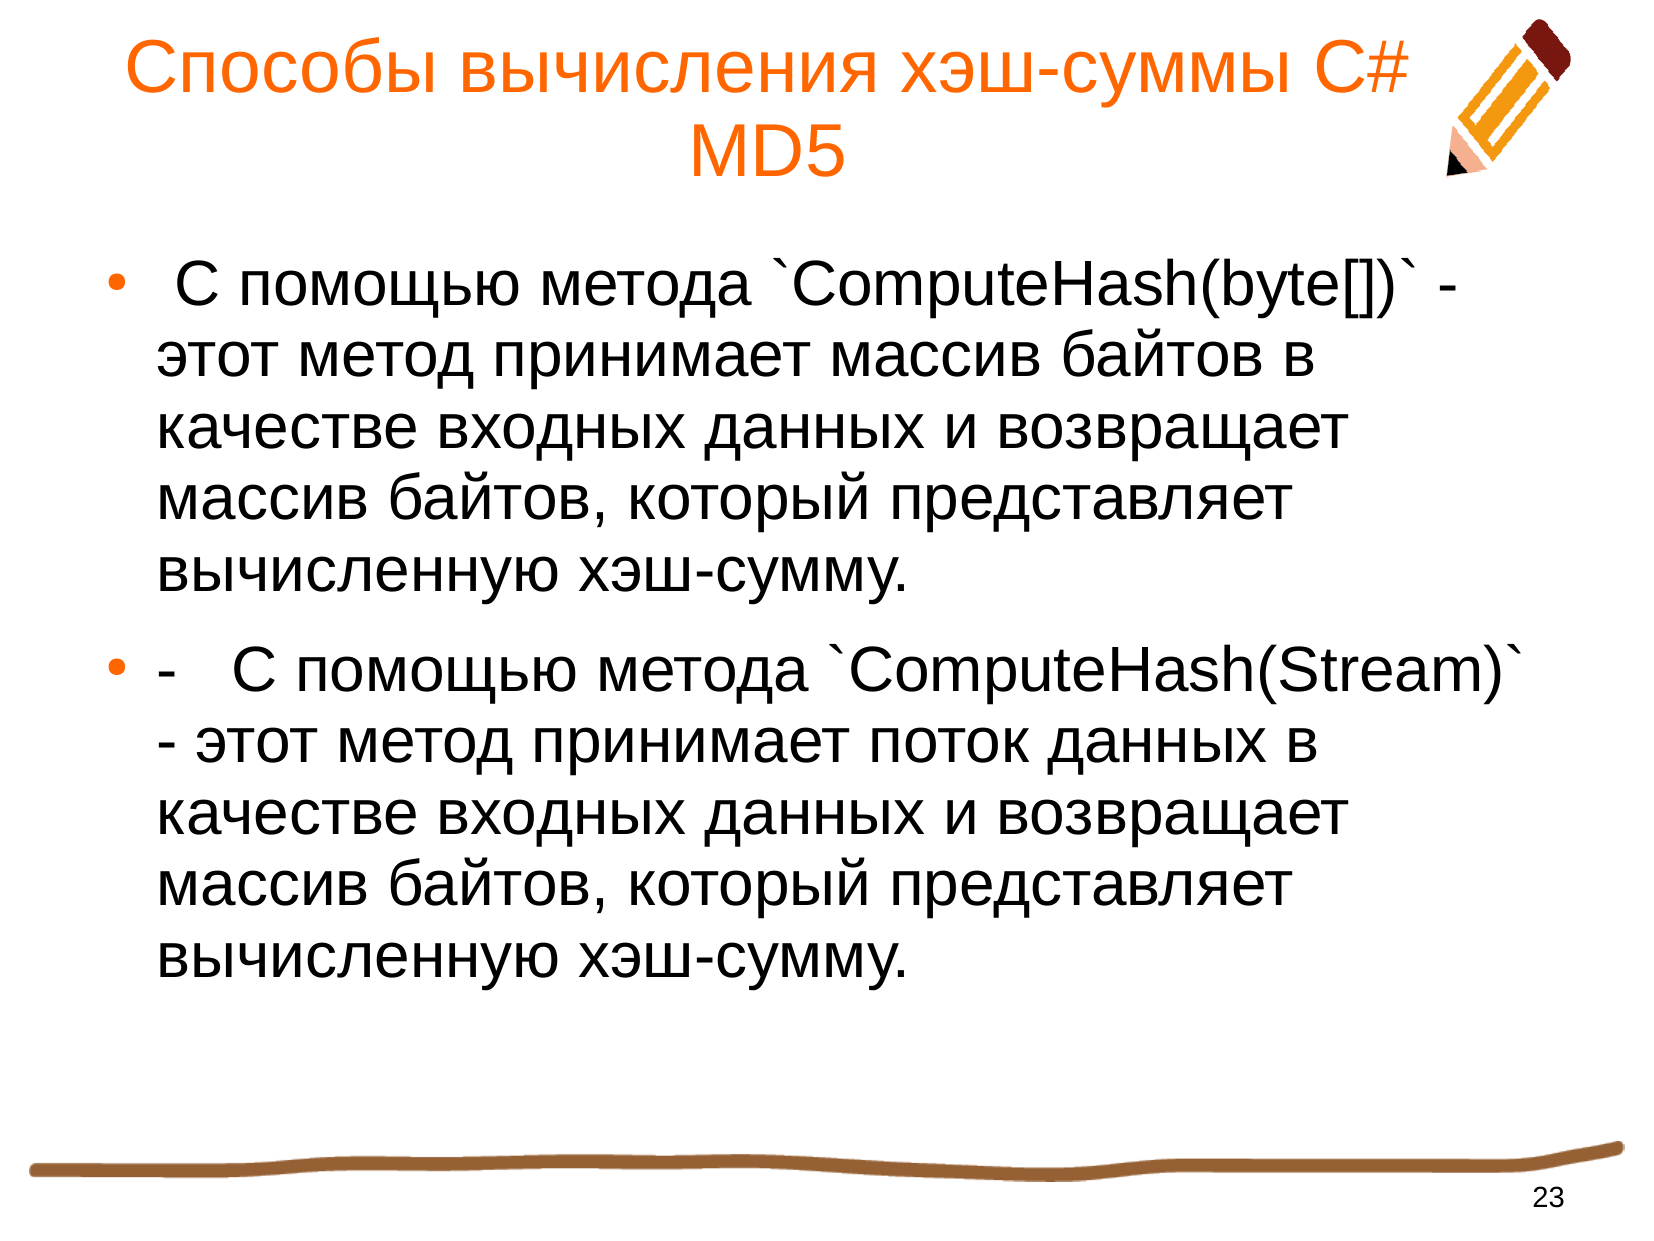

# Способы вычисления хэш-суммы C# MD5
 С помощью метода `ComputeHash(byte[])` - этот метод принимает массив байтов в качестве входных данных и возвращает массив байтов, который представляет вычисленную хэш-сумму.
- С помощью метода `ComputeHash(Stream)` - этот метод принимает поток данных в качестве входных данных и возвращает массив байтов, который представляет вычисленную хэш-сумму.
23